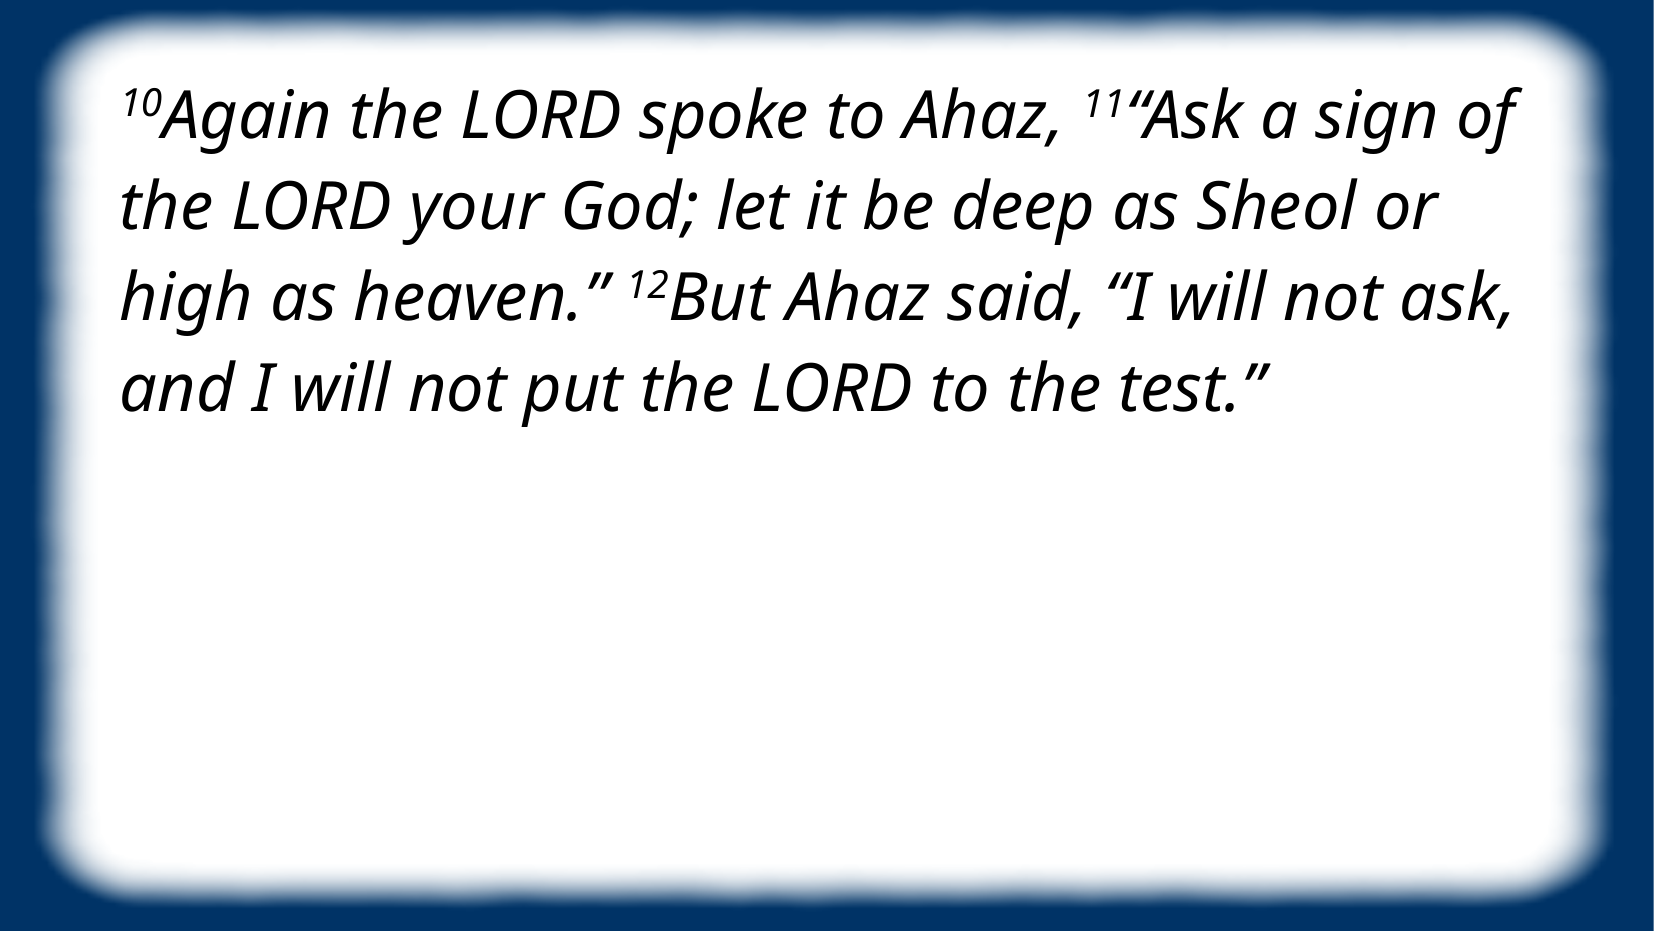

10Again the LORD spoke to Ahaz, 11“Ask a sign of the LORD your God; let it be deep as Sheol or high as heaven.” 12But Ahaz said, “I will not ask, and I will not put the LORD to the test.”